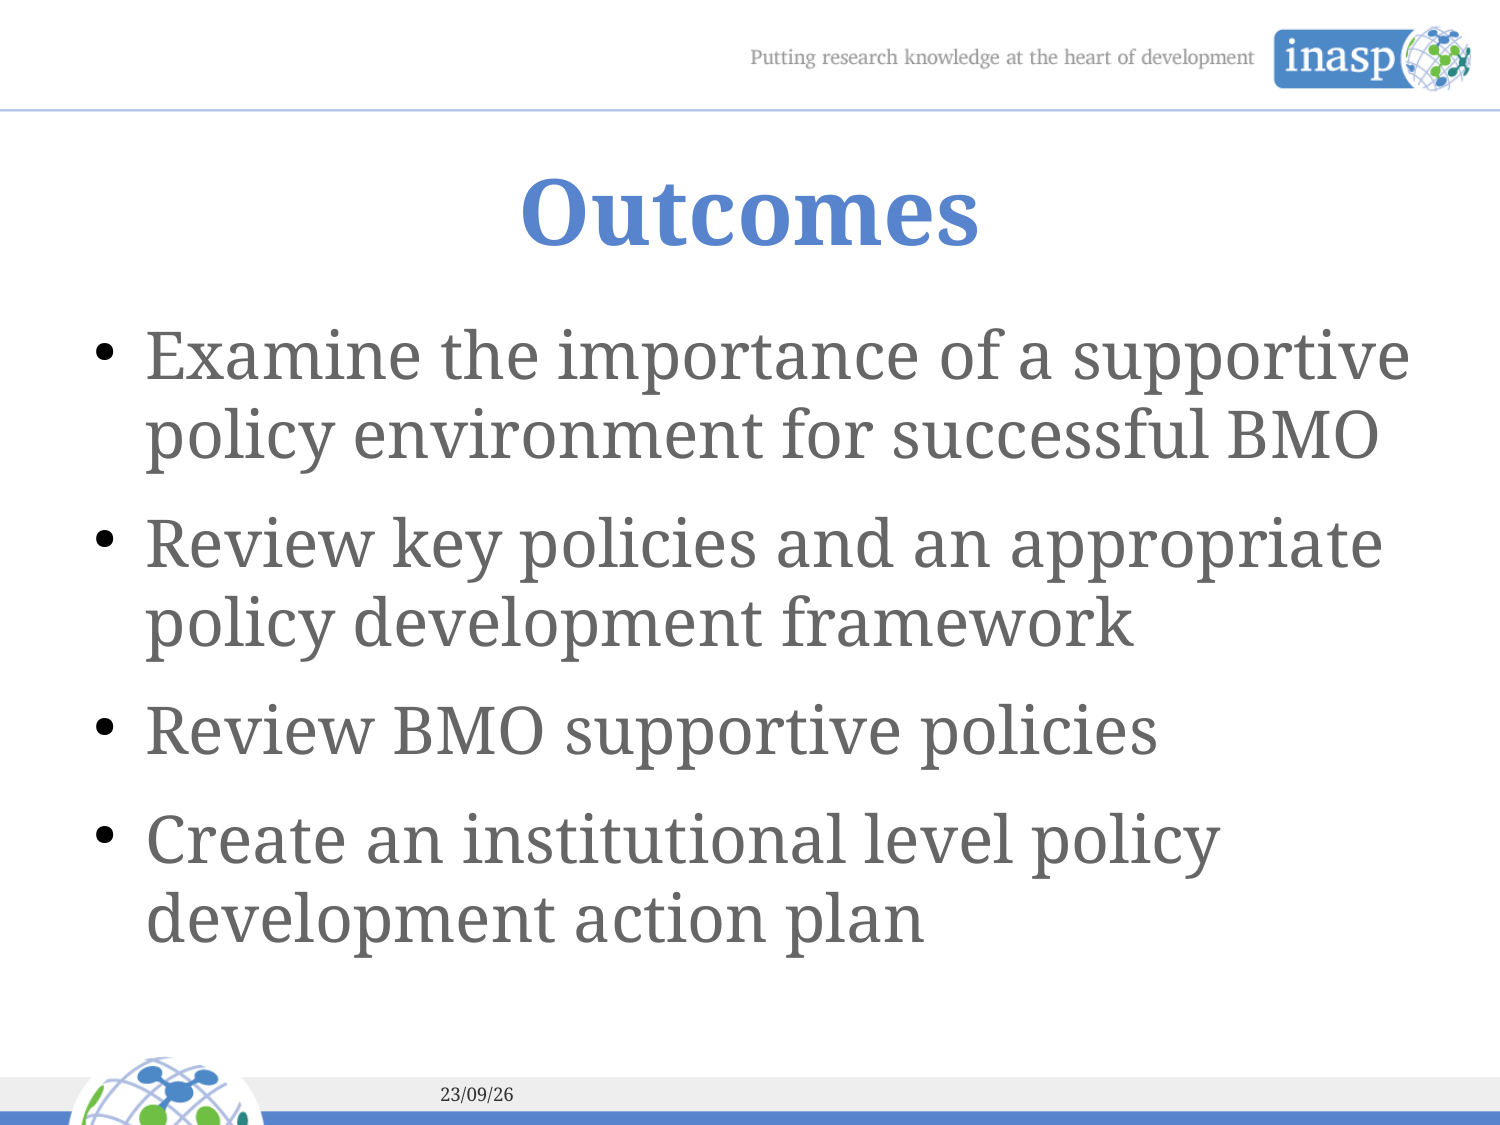

# Outcomes
Examine the importance of a supportive policy environment for successful BMO
Review key policies and an appropriate policy development framework
Review BMO supportive policies
Create an institutional level policy development action plan